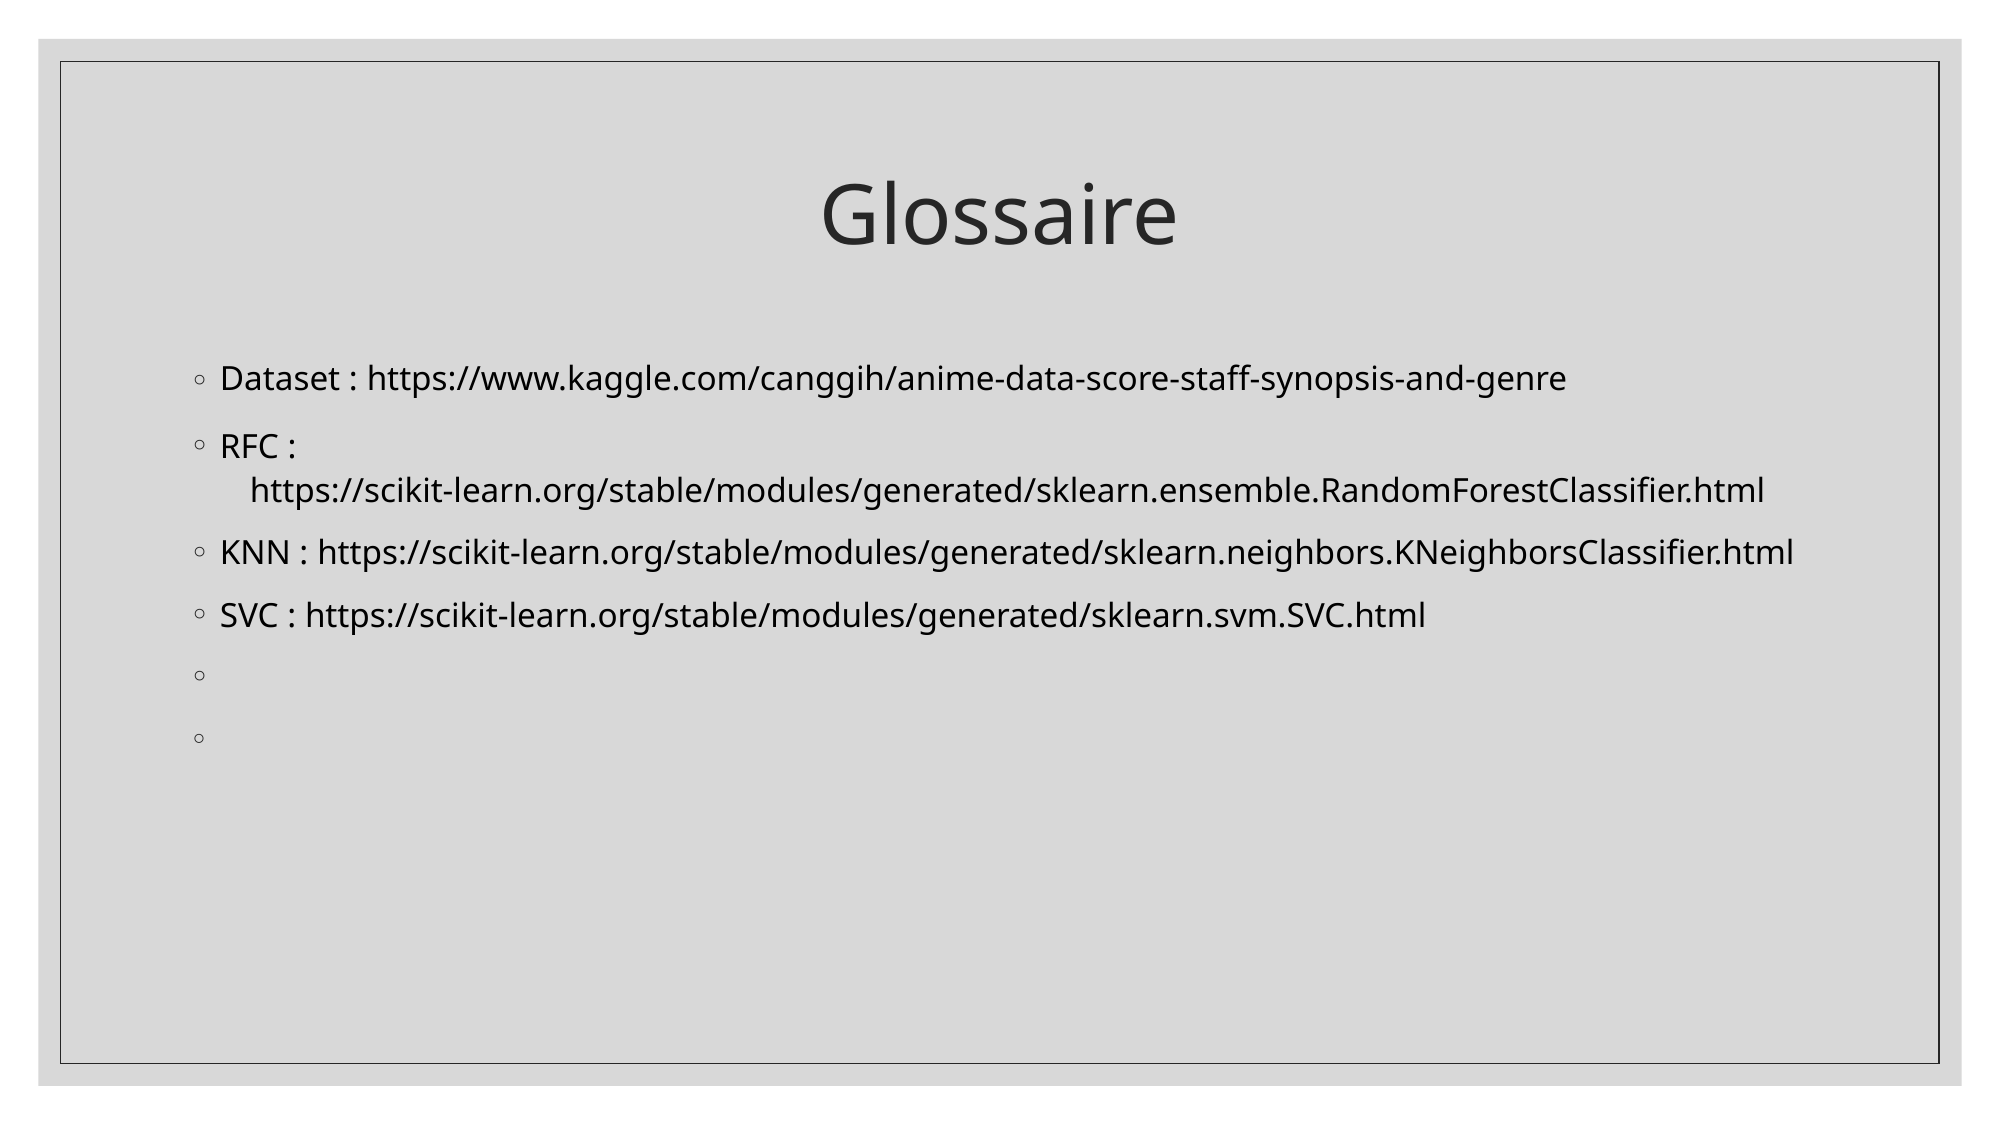

# Glossaire
Dataset : https://www.kaggle.com/canggih/anime-data-score-staff-synopsis-and-genre
RFC : https://scikit-learn.org/stable/modules/generated/sklearn.ensemble.RandomForestClassifier.html
KNN : https://scikit-learn.org/stable/modules/generated/sklearn.neighbors.KNeighborsClassifier.html
SVC : https://scikit-learn.org/stable/modules/generated/sklearn.svm.SVC.html